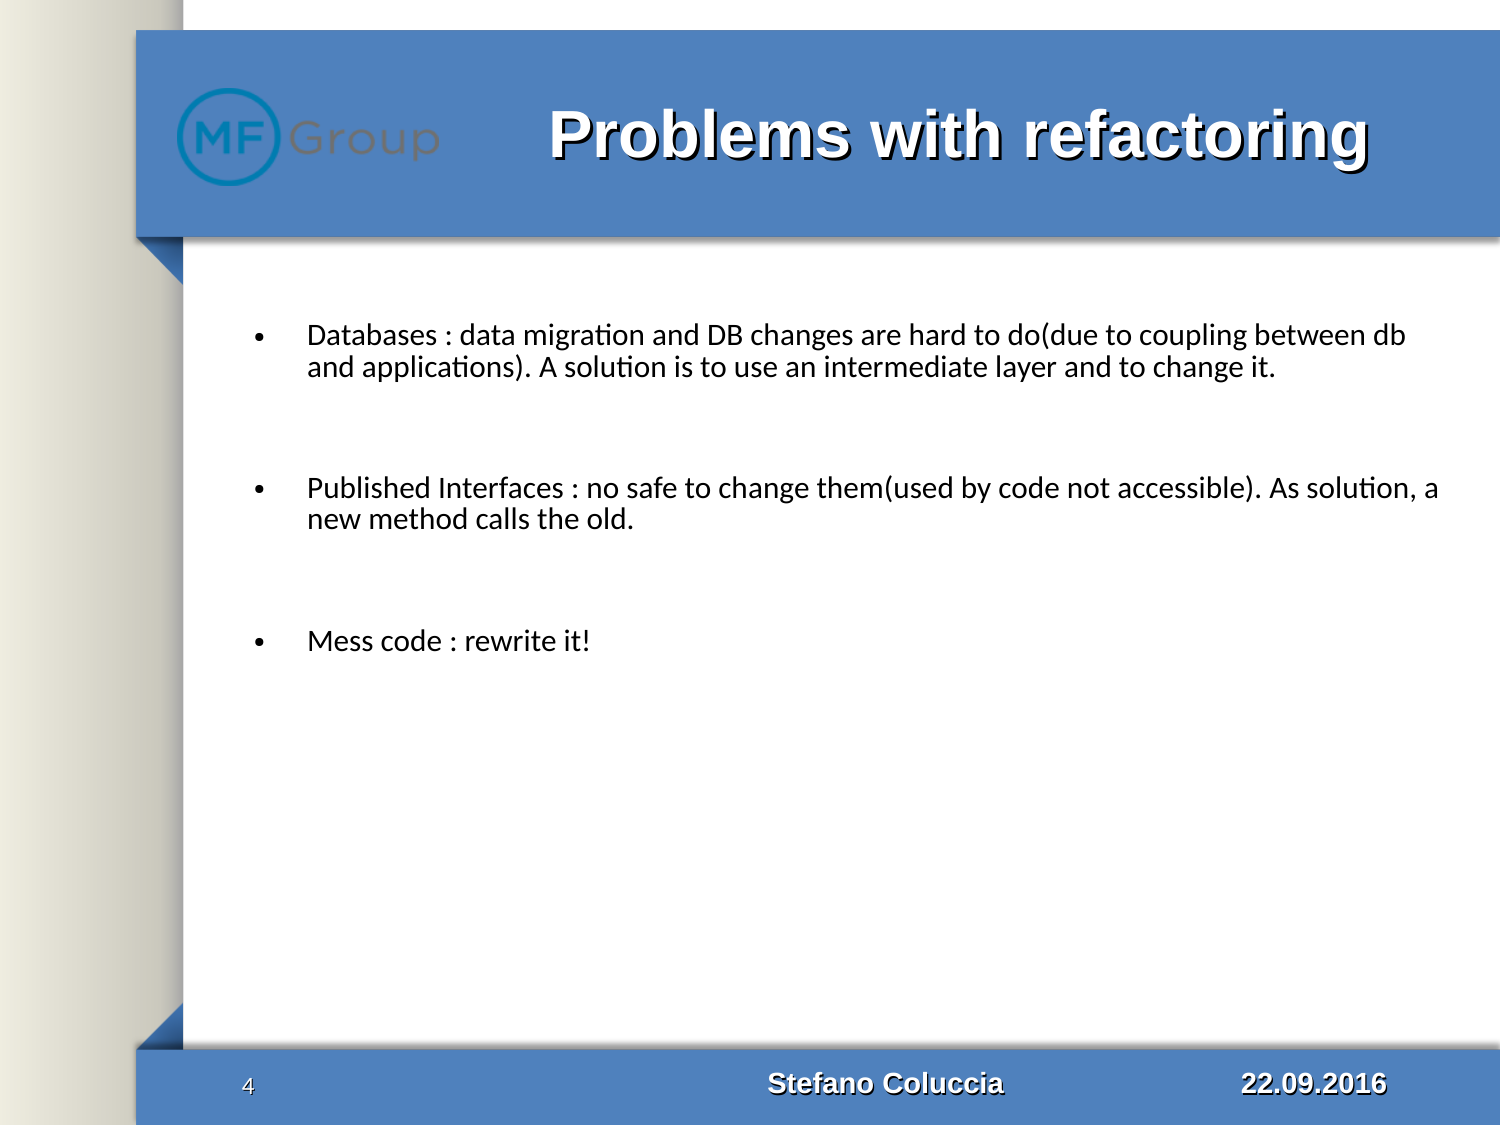

# Problems with refactoring
Databases : data migration and DB changes are hard to do(due to coupling between db and applications). A solution is to use an intermediate layer and to change it.
Published Interfaces : no safe to change them(used by code not accessible). As solution, a new method calls the old.
Mess code : rewrite it!
4
Stefano Coluccia
22.09.2016